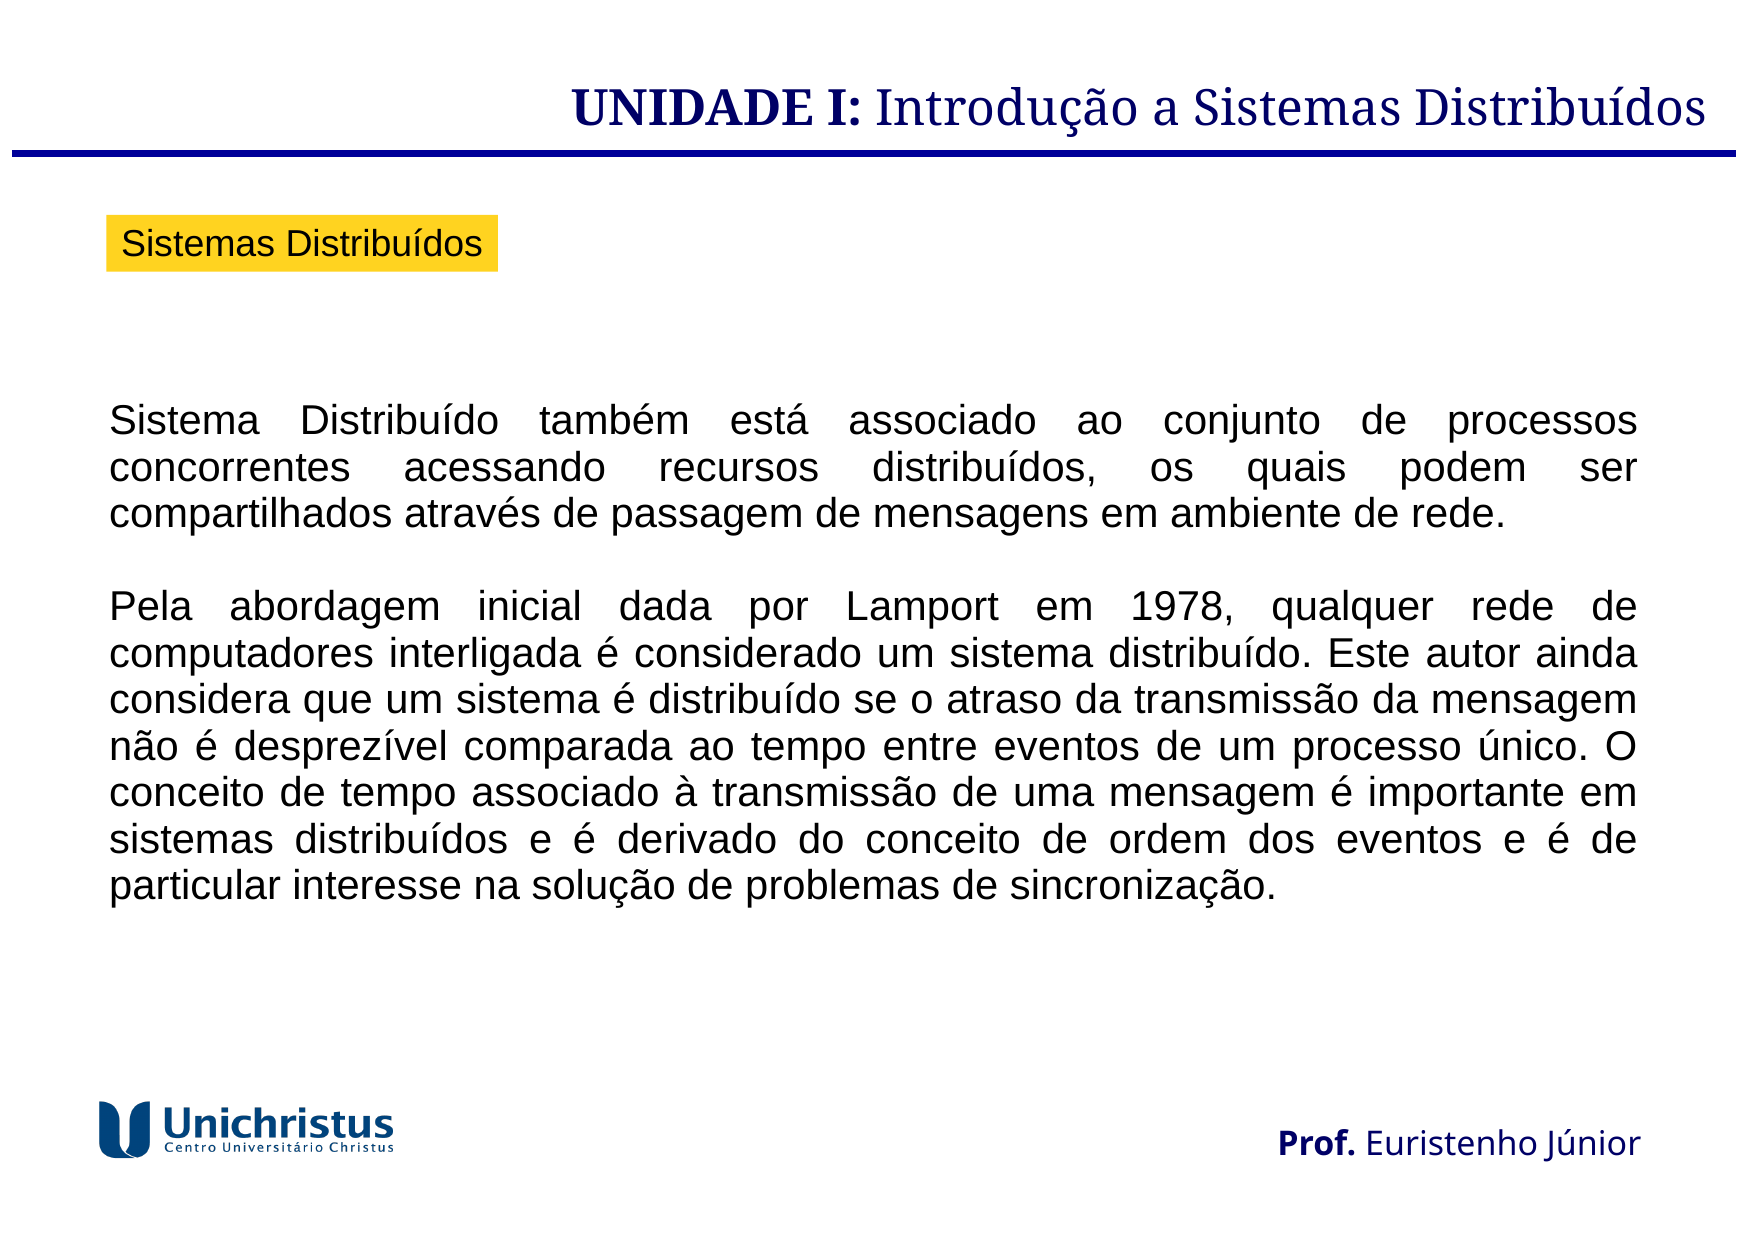

UNIDADE I: Introdução a Sistemas Distribuídos
Sistemas Distribuídos
Sistema Distribuído também está associado ao conjunto de processos concorrentes acessando recursos distribuídos, os quais podem ser compartilhados através de passagem de mensagens em ambiente de rede.
Pela abordagem inicial dada por Lamport em 1978, qualquer rede de computadores interligada é considerado um sistema distribuído. Este autor ainda considera que um sistema é distribuído se o atraso da transmissão da mensagem não é desprezível comparada ao tempo entre eventos de um processo único. O conceito de tempo associado à transmissão de uma mensagem é importante em sistemas distribuídos e é derivado do conceito de ordem dos eventos e é de particular interesse na solução de problemas de sincronização.
Prof. Euristenho Júnior